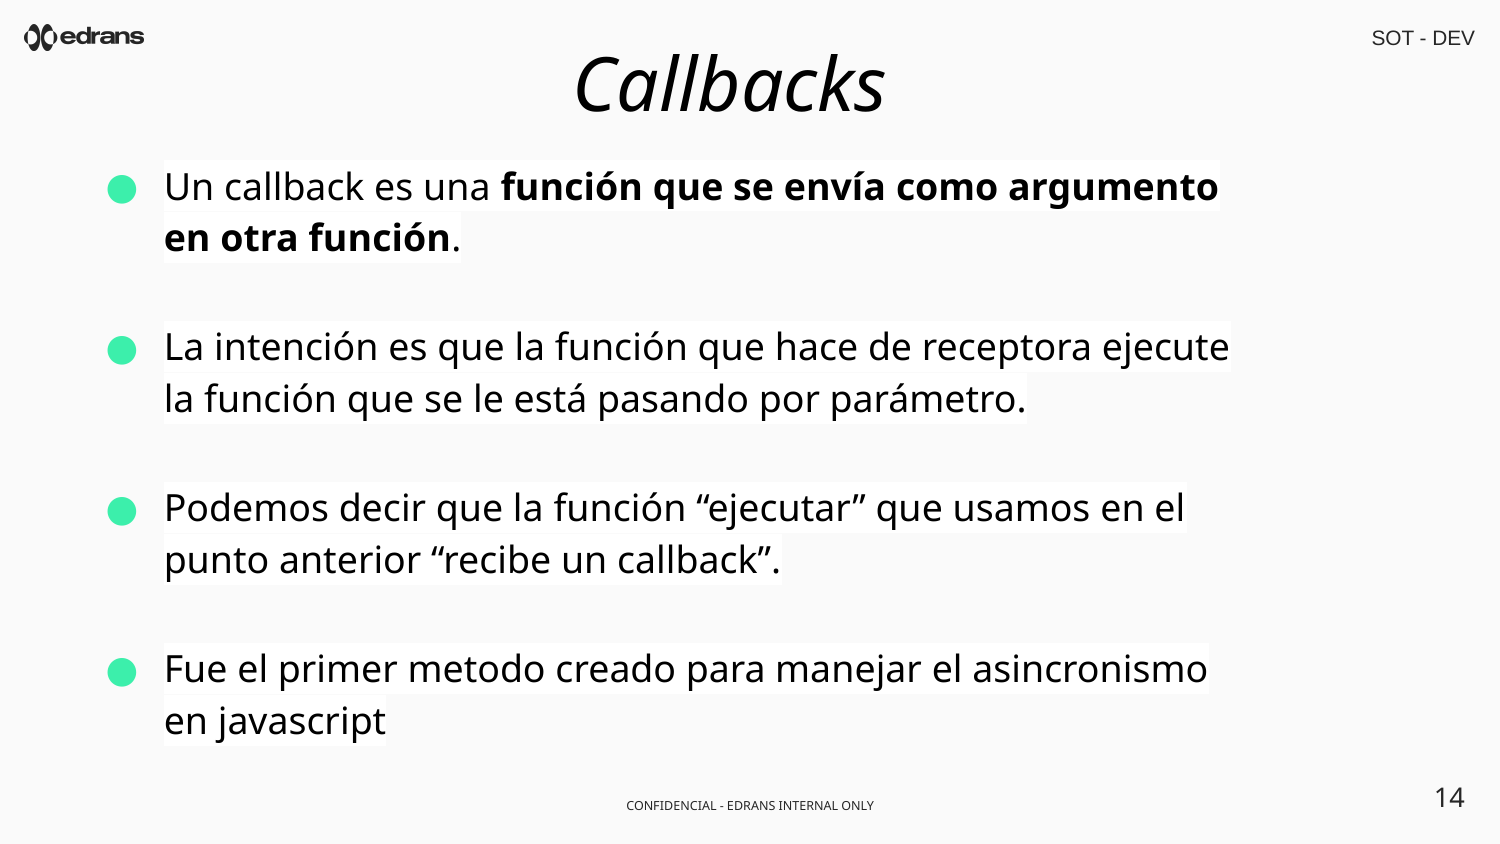

Callbacks
SOT - DEV
Un callback es una función que se envía como argumento en otra función.
La intención es que la función que hace de receptora ejecute la función que se le está pasando por parámetro.
Podemos decir que la función “ejecutar” que usamos en el punto anterior “recibe un callback”.
Fue el primer metodo creado para manejar el asincronismo en javascript
CONFIDENCIAL - EDRANS INTERNAL ONLY